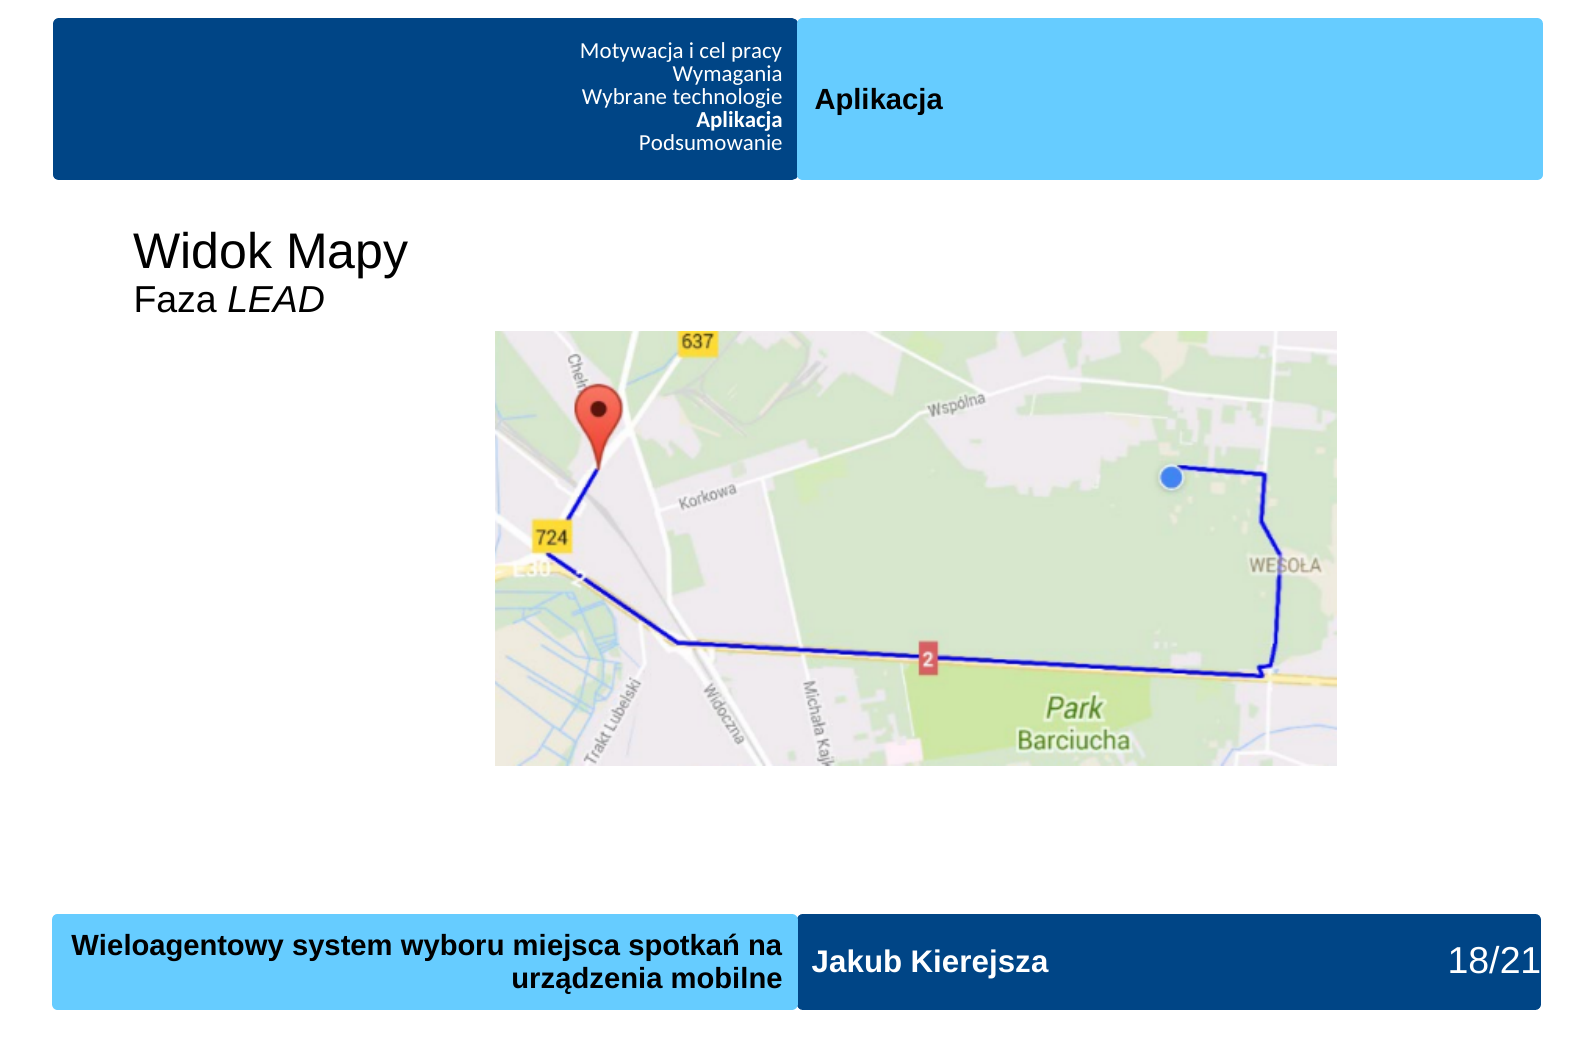

Motywacja i cel pracy
Wymagania
Wybrane technologie
Aplikacja
Podsumowanie
Aplikacja
# Widok Mapy Faza LEAD
Wieloagentowy system wyboru miejsca spotkań na urządzenia mobilne
Jakub Kierejsza